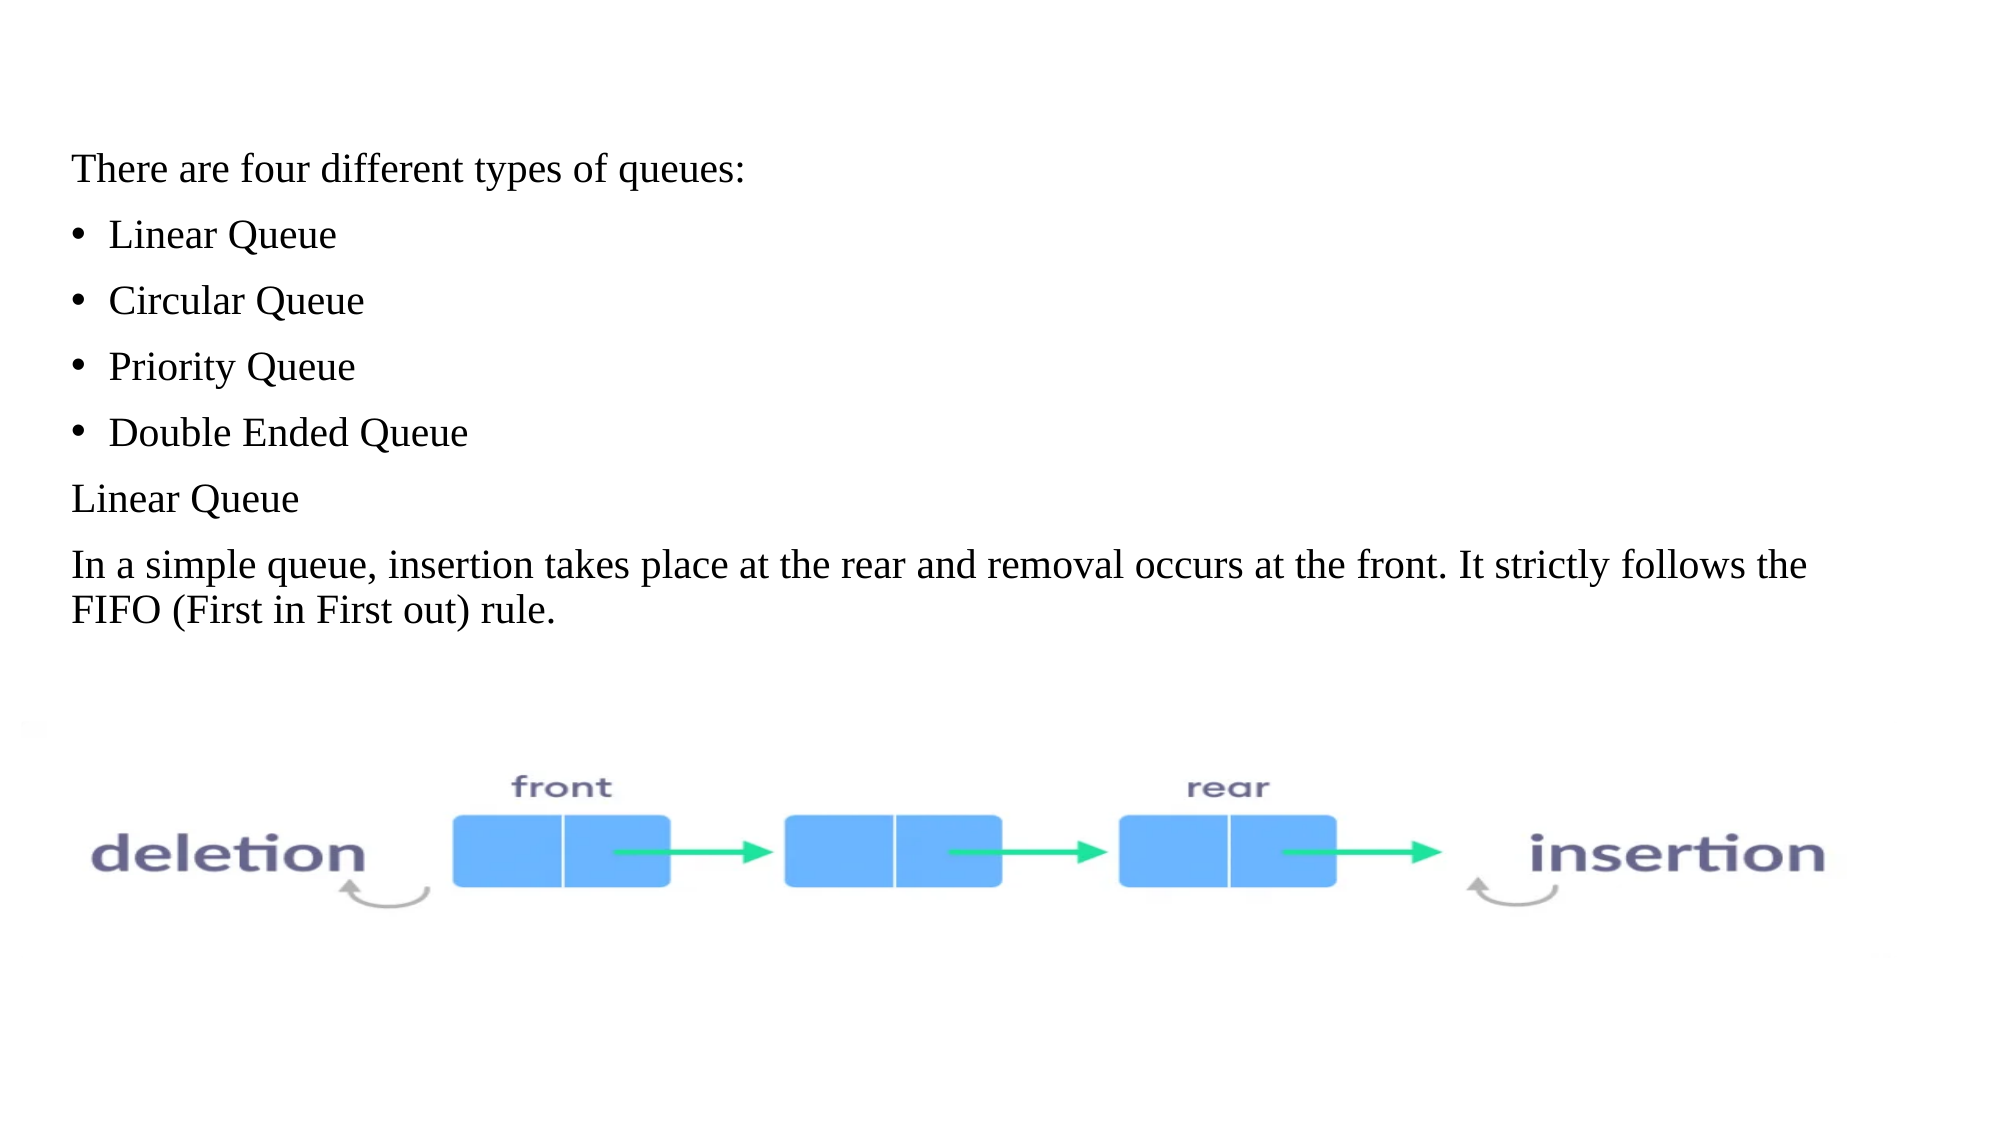

# There are four different types of queues:
Linear Queue
Circular Queue
Priority Queue
Double Ended Queue
Linear Queue
In a simple queue, insertion takes place at the rear and removal occurs at the front. It strictly follows the FIFO (First in First out) rule.